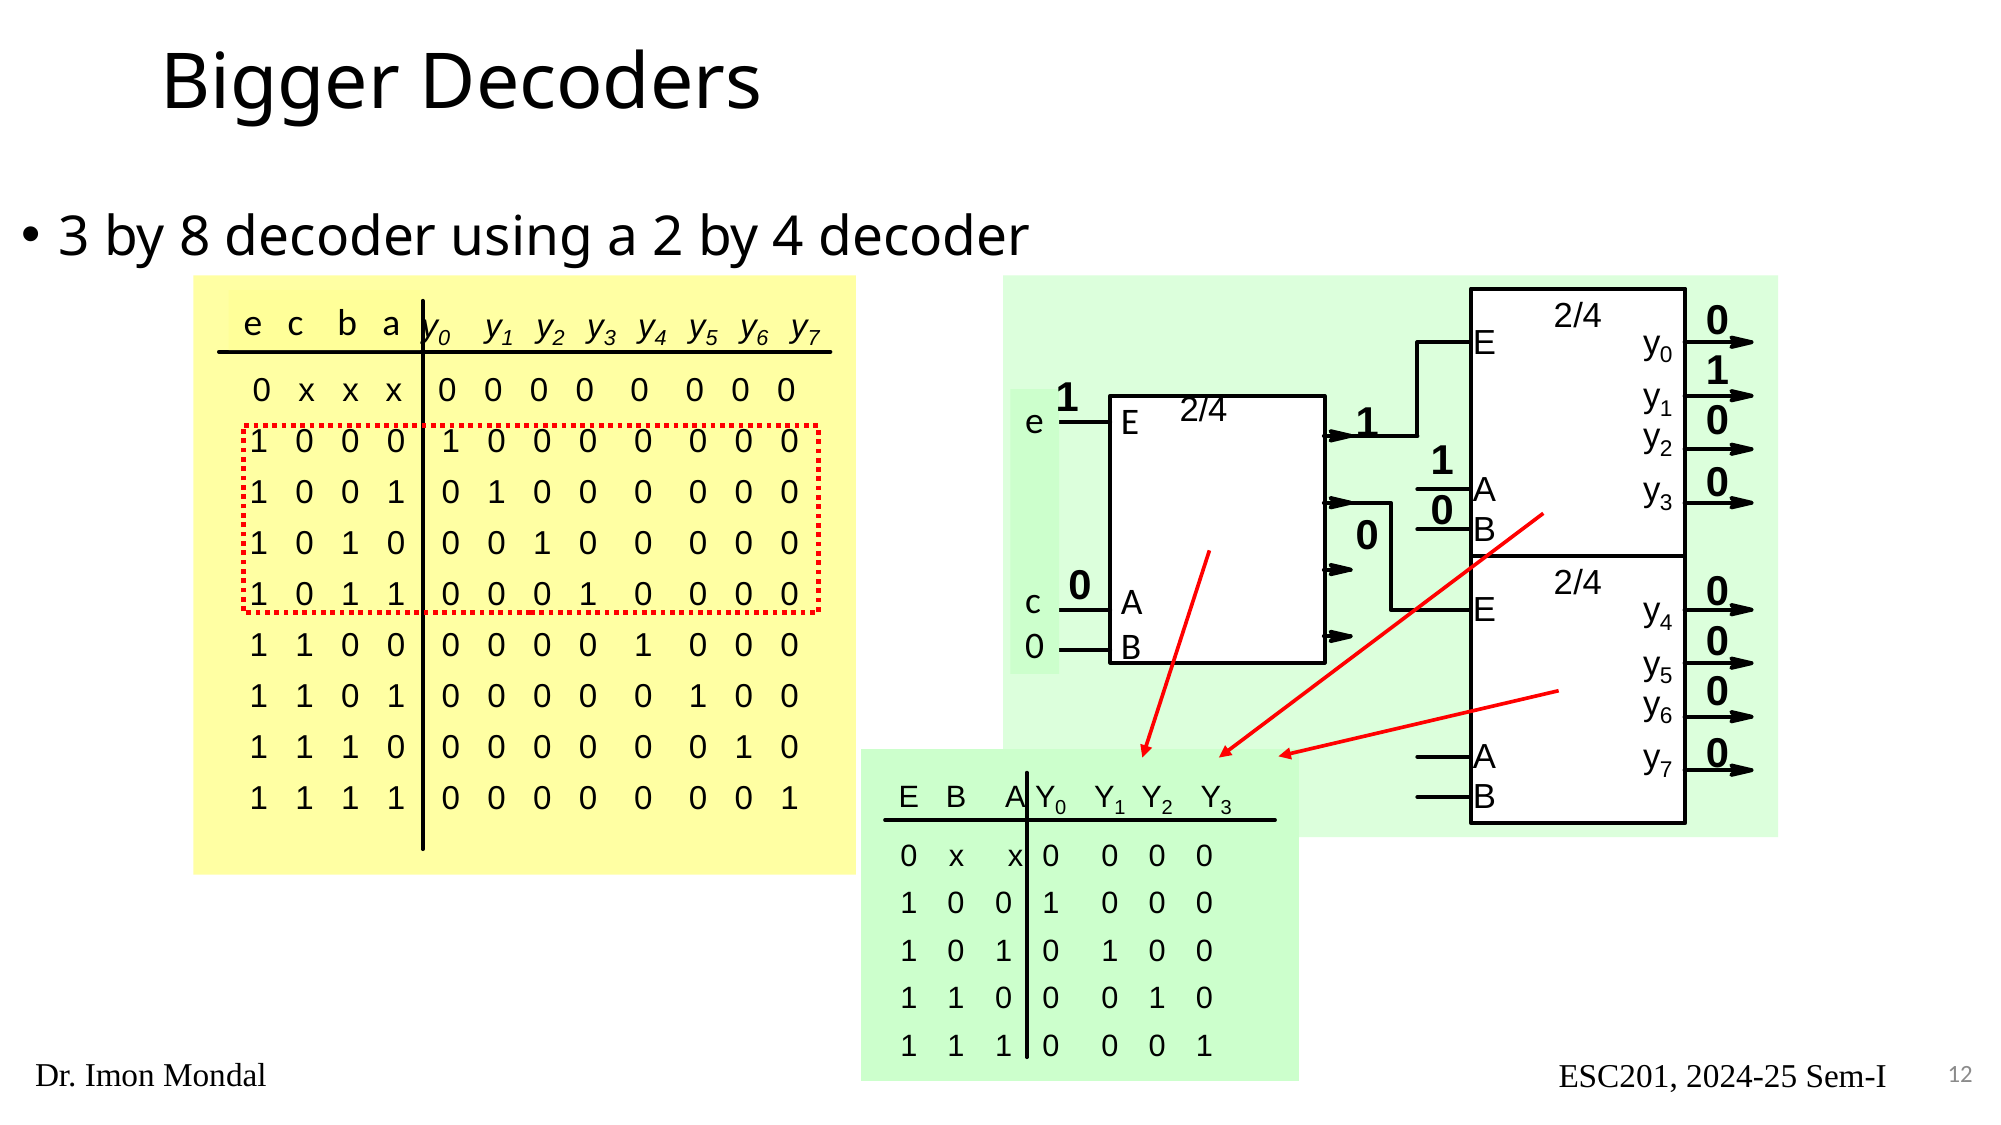

# Bigger Decoders
3 by 8 decoder using a 2 by 4 decoder
e
c
0
E
A
B
0
1
0
0
e c b a
1
1
1
0
0
0
0
0
0
0
12